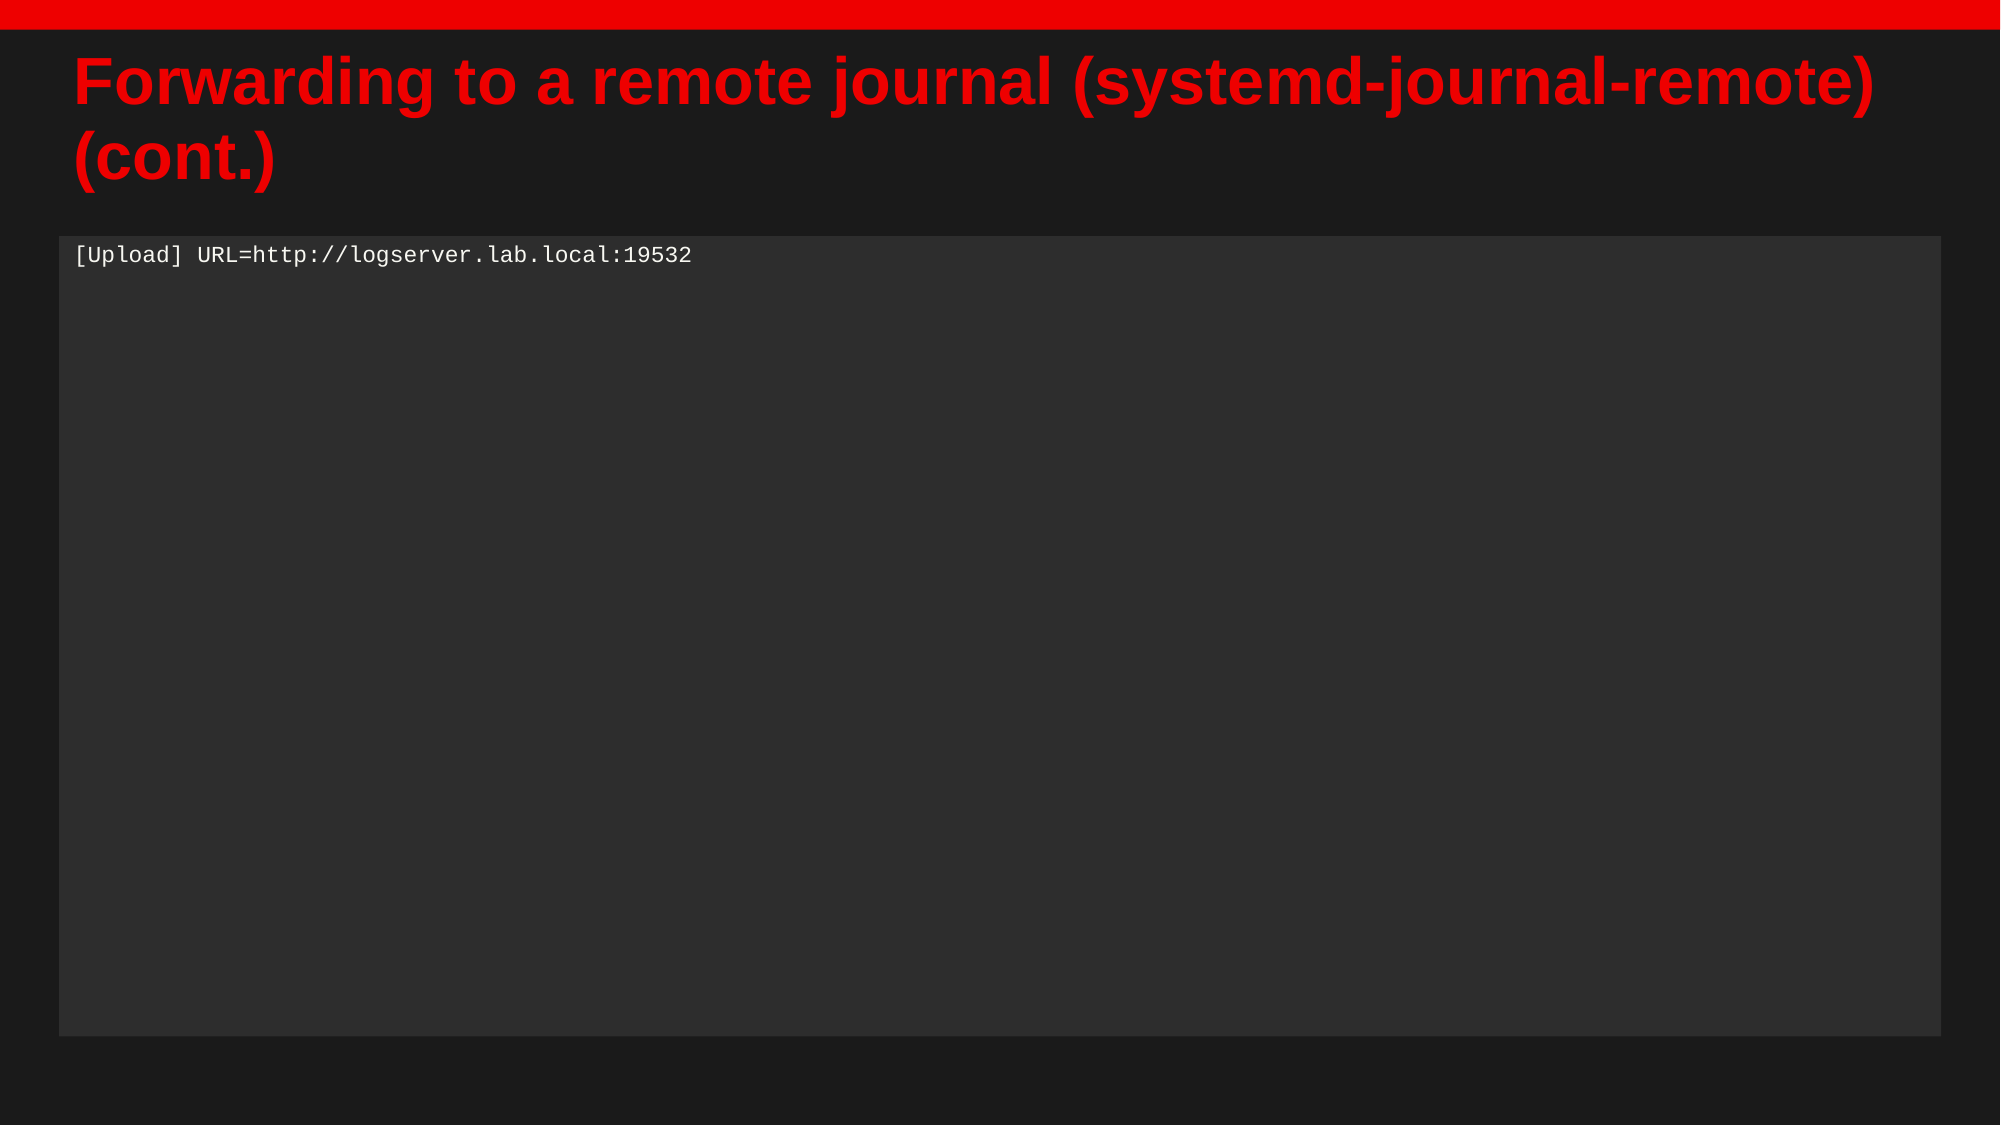

Forwarding to a remote journal (systemd-journal-remote) (cont.)
[Upload] URL=http://logserver.lab.local:19532